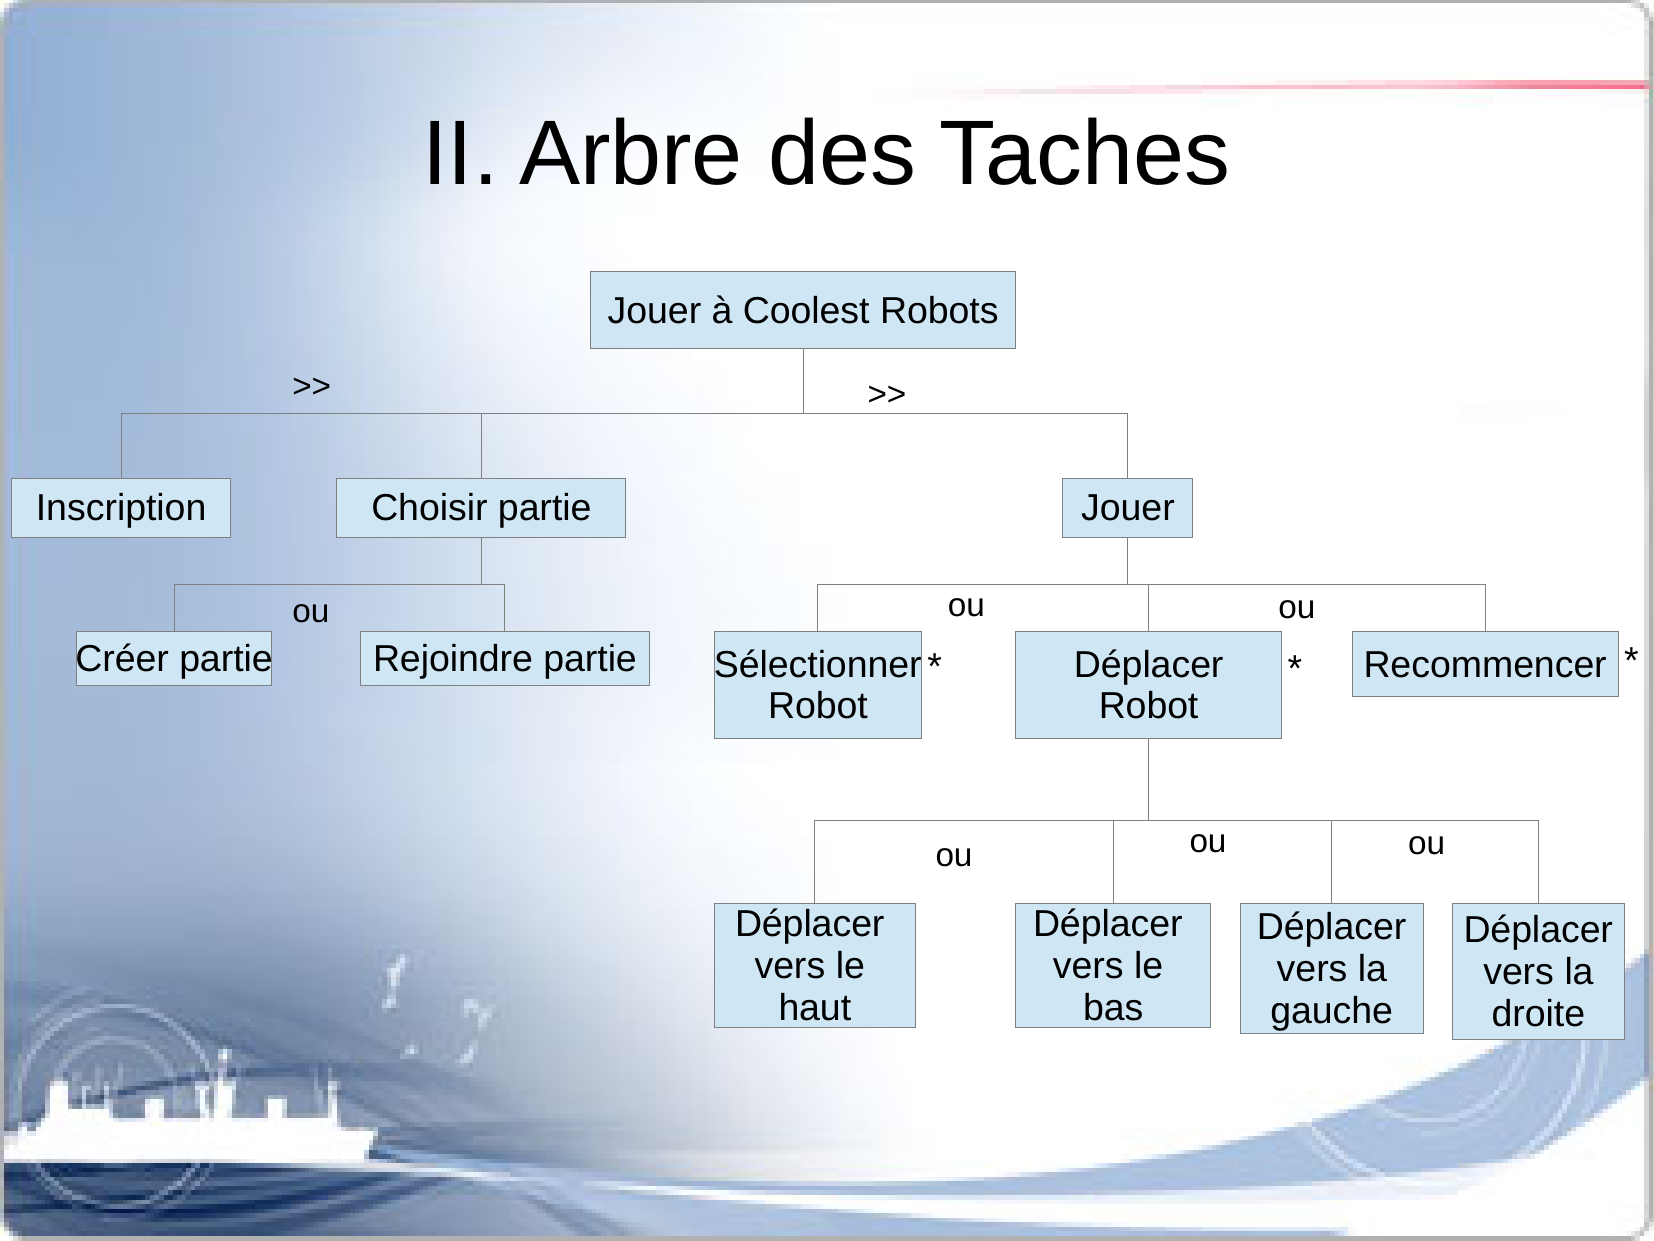

# II. Arbre des Taches
Jouer à Coolest Robots
>>
>>
Inscription
Choisir partie
Jouer
ou
ou
ou
Créer partie
Rejoindre partie
Sélectionner
Robot
Déplacer
Robot
Recommencer
*
*
*
ou
ou
ou
Déplacer
vers le
haut
Déplacer
vers le
bas
Déplacer
vers la
gauche
Déplacer
vers la
droite